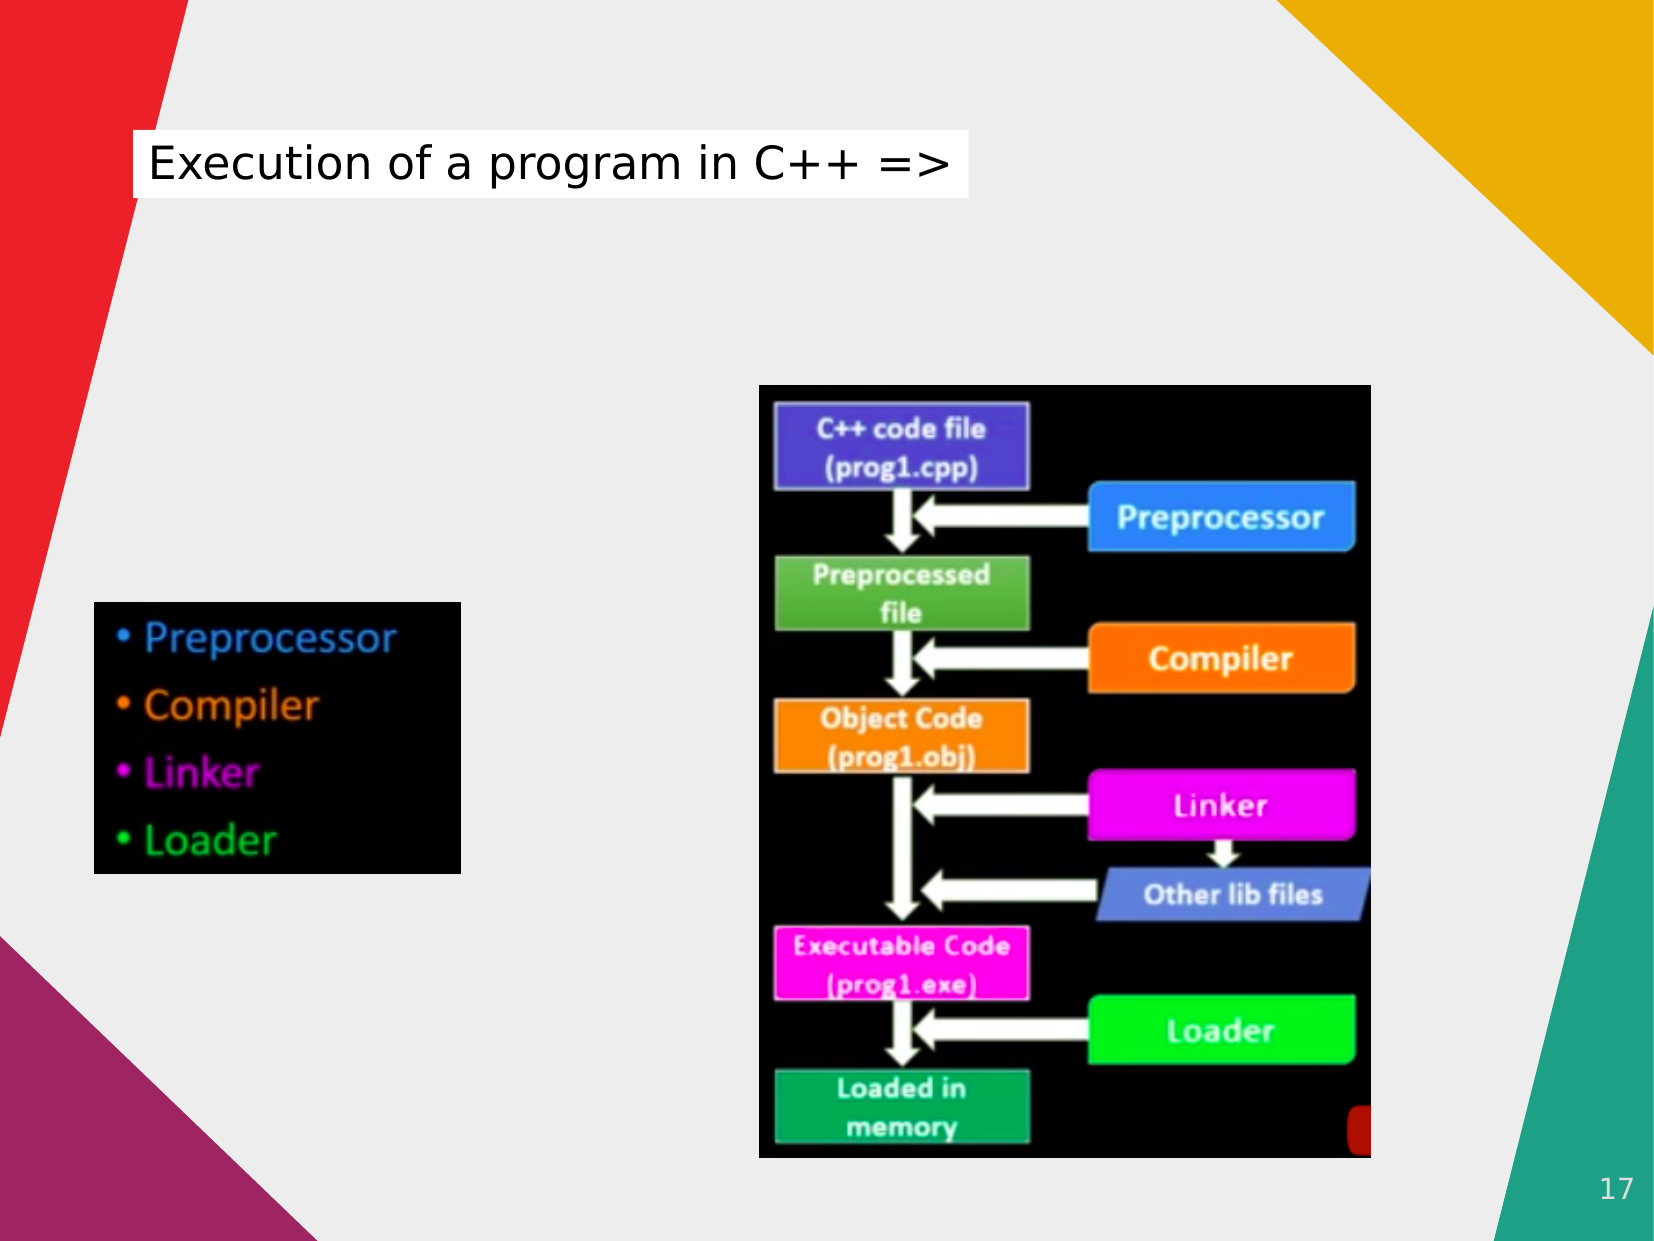

Execution of a program in C++ =>
17